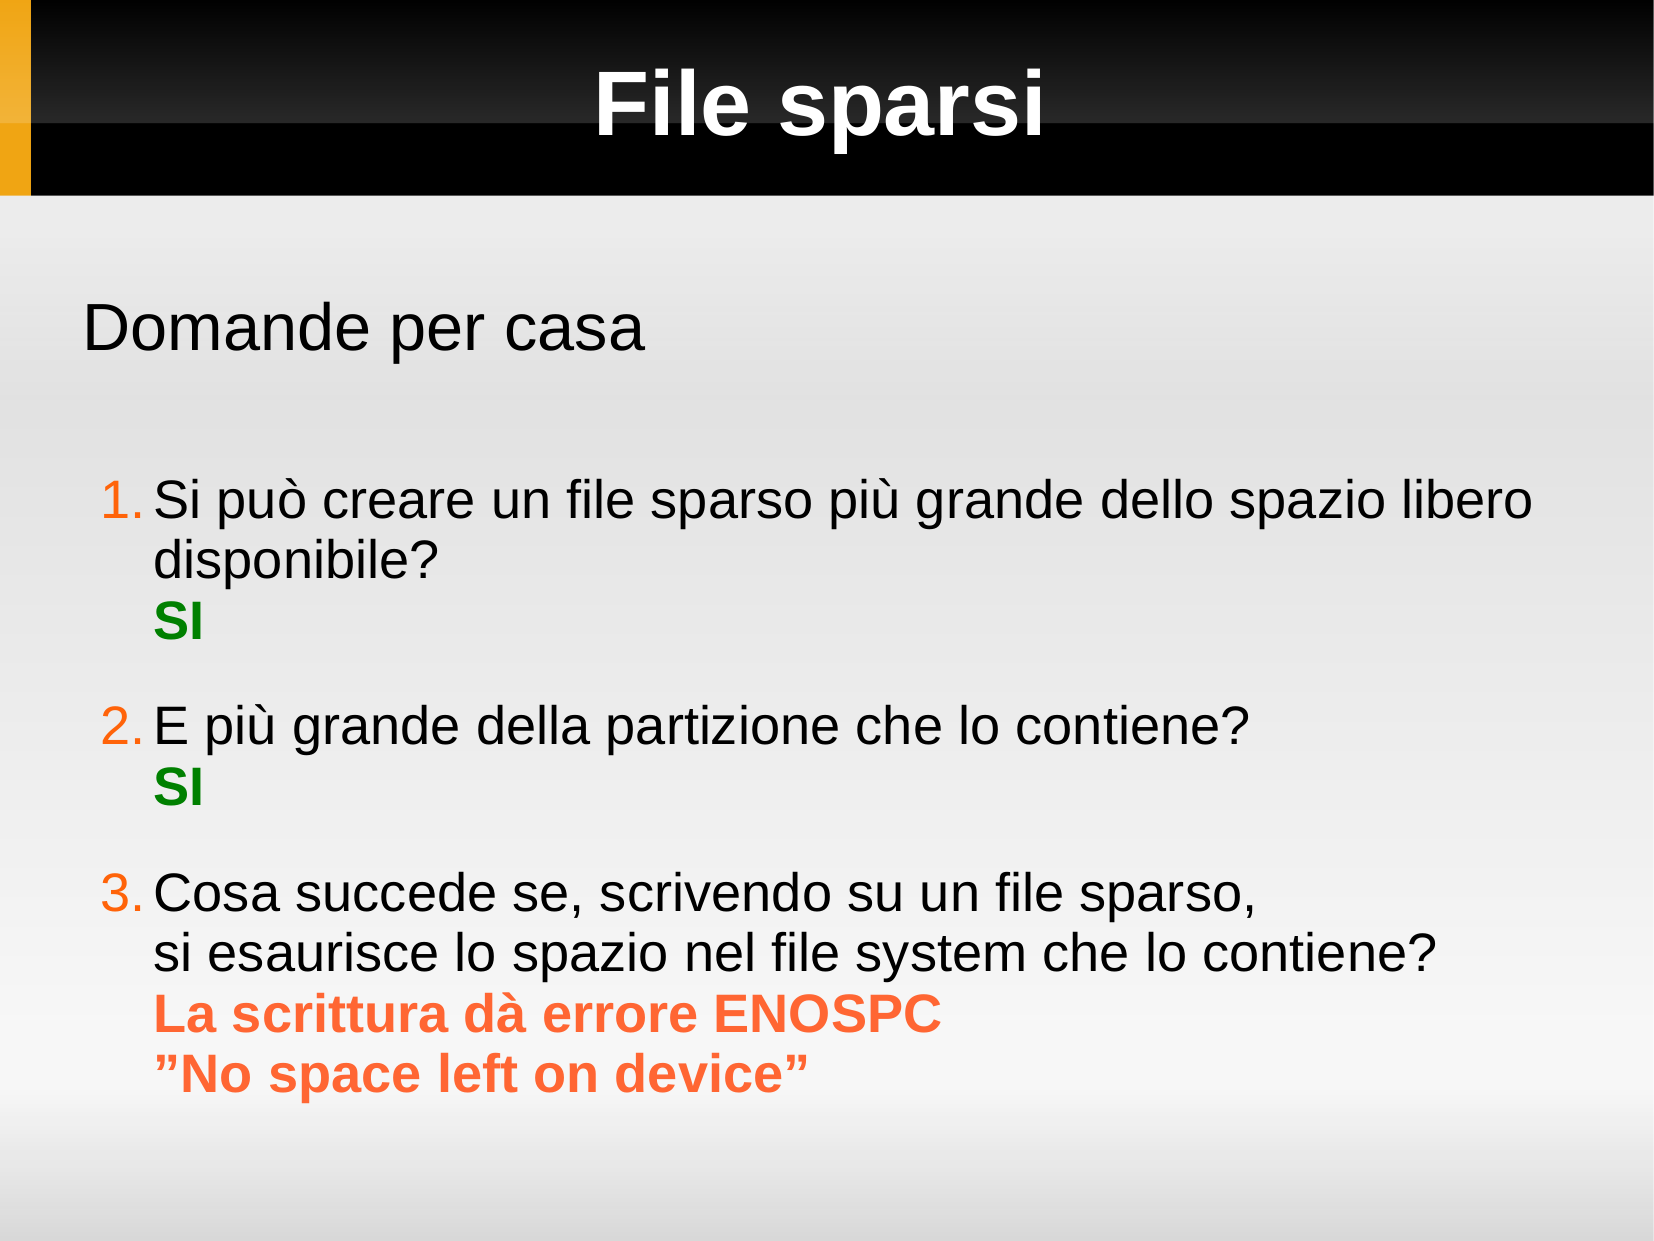

# File sparsi
Domande per casa
Si può creare un file sparso più grande dello spazio libero disponibile?
SI
E più grande della partizione che lo contiene?
SI
Cosa succede se, scrivendo su un file sparso,
si esaurisce lo spazio nel file system che lo contiene?
La scrittura dà errore ENOSPC
”No space left on device”